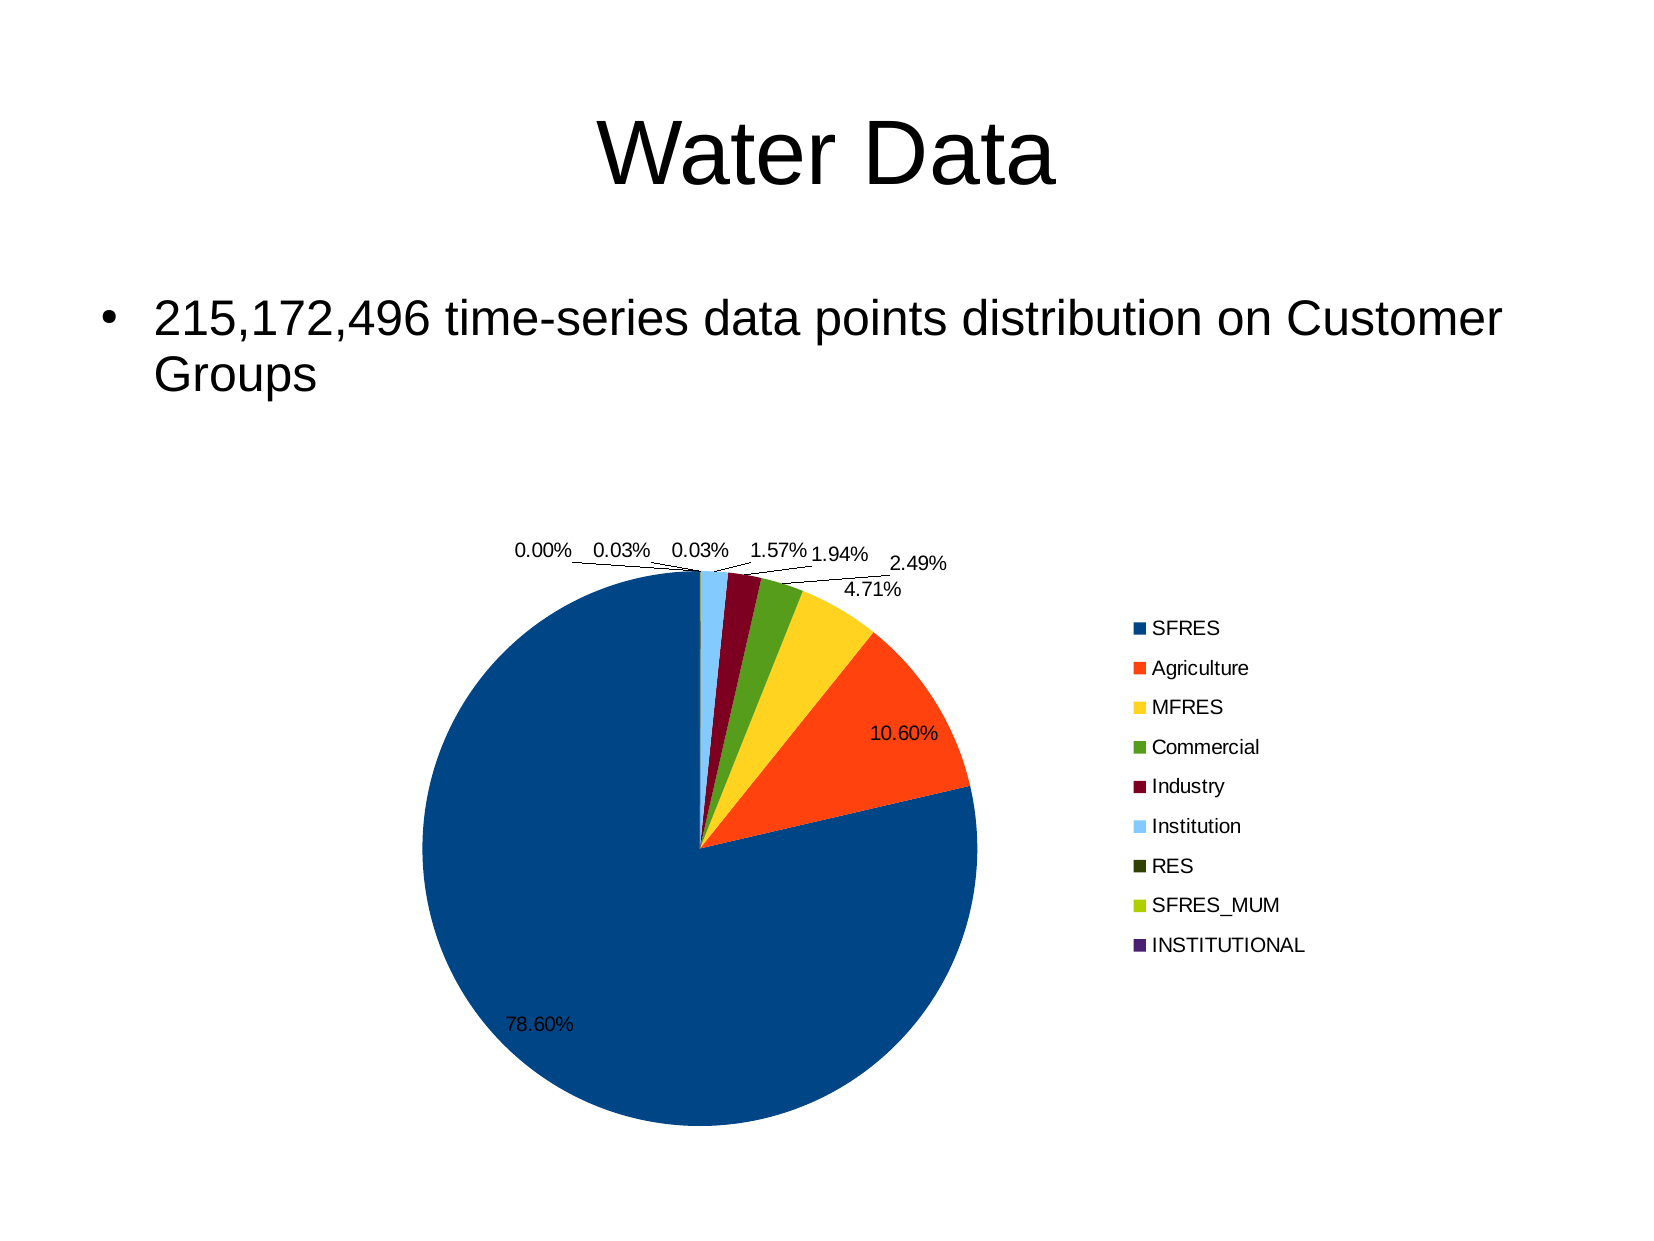

# Water Data
215,172,496 time-series data points distribution on Customer Groups
### Chart
| Category | Column B |
|---|---|
| SFRES | 0.786 |
| Agriculture | 0.106 |
| MFRES | 0.0471 |
| Commercial | 0.0249 |
| Industry | 0.0194 |
| Institution | 0.0157 |
| RES | 0.00025 |
| SFRES_MUM | 0.00025 |
| INSTITUTIONAL | 4e-06 |